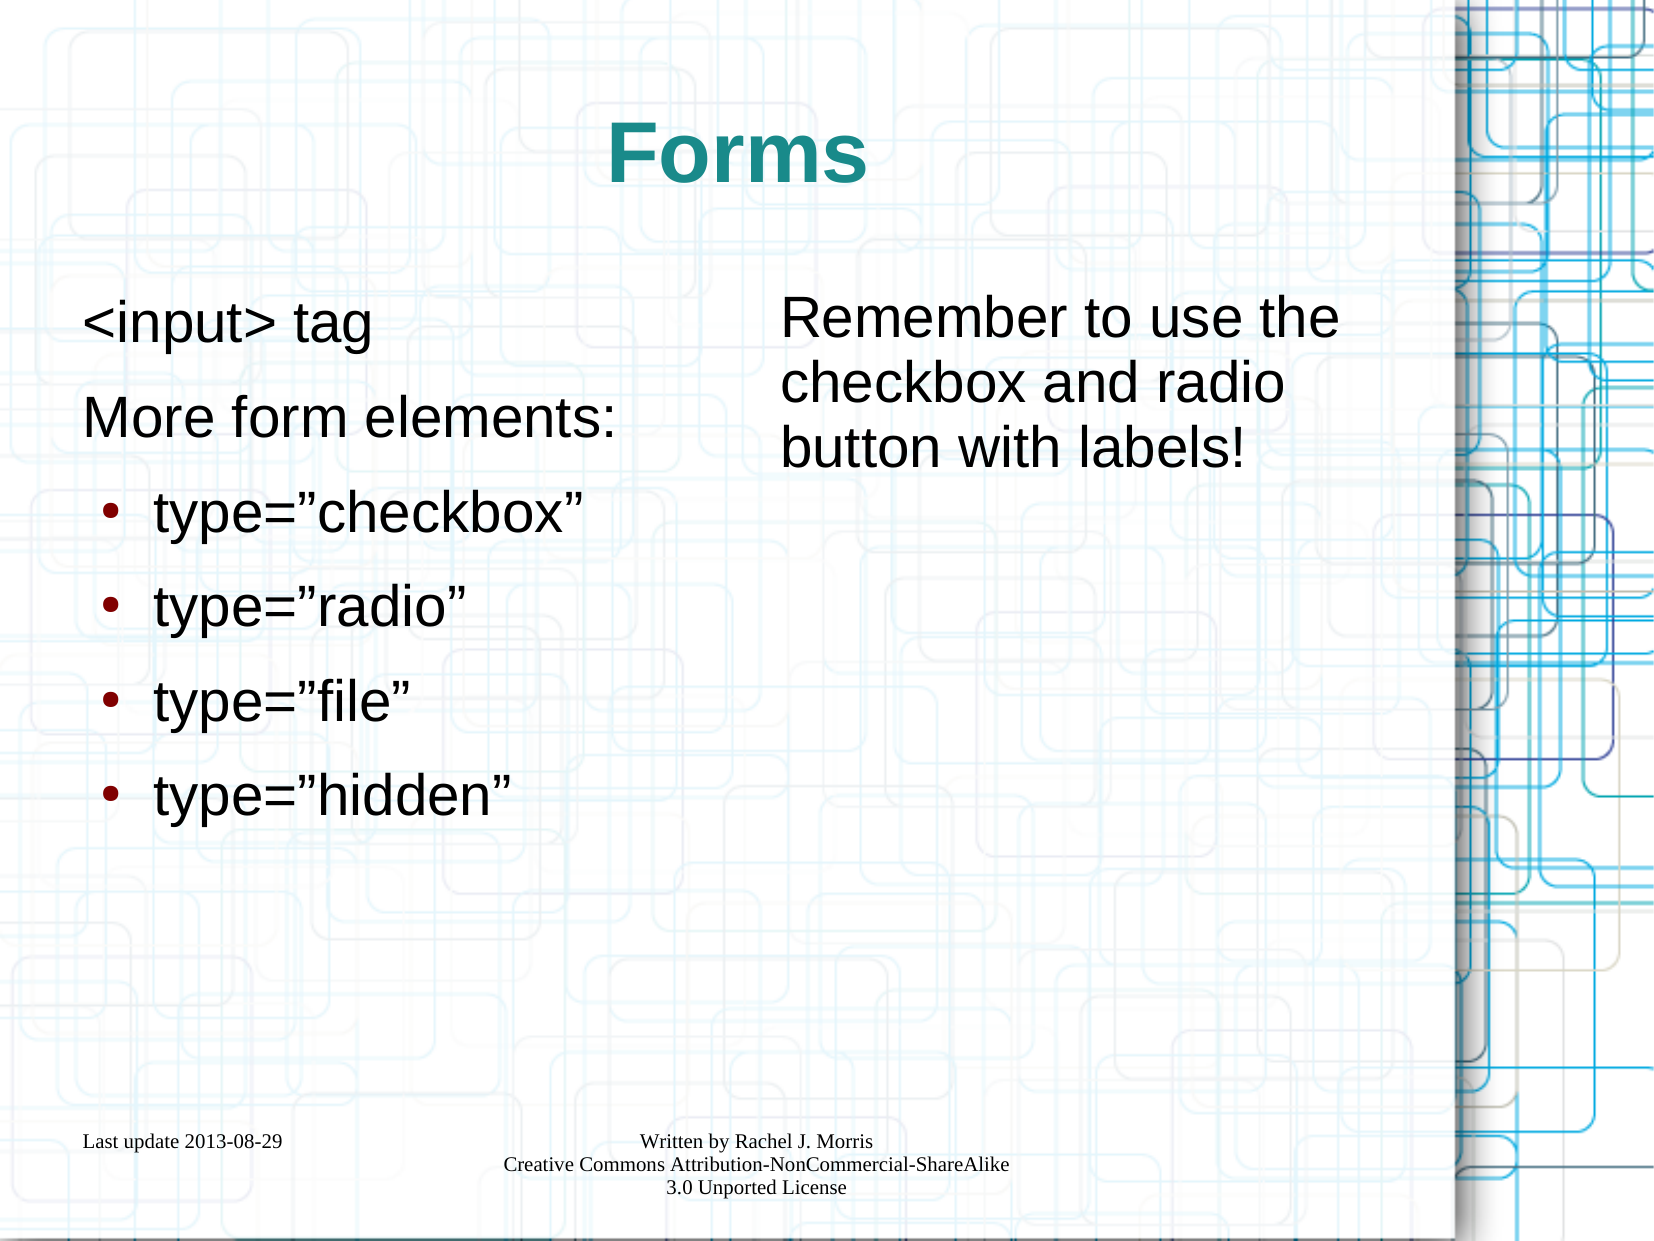

# Forms
Remember to use the checkbox and radio button with labels!
<input> tag
More form elements:
type=”checkbox”
type=”radio”
type=”file”
type=”hidden”